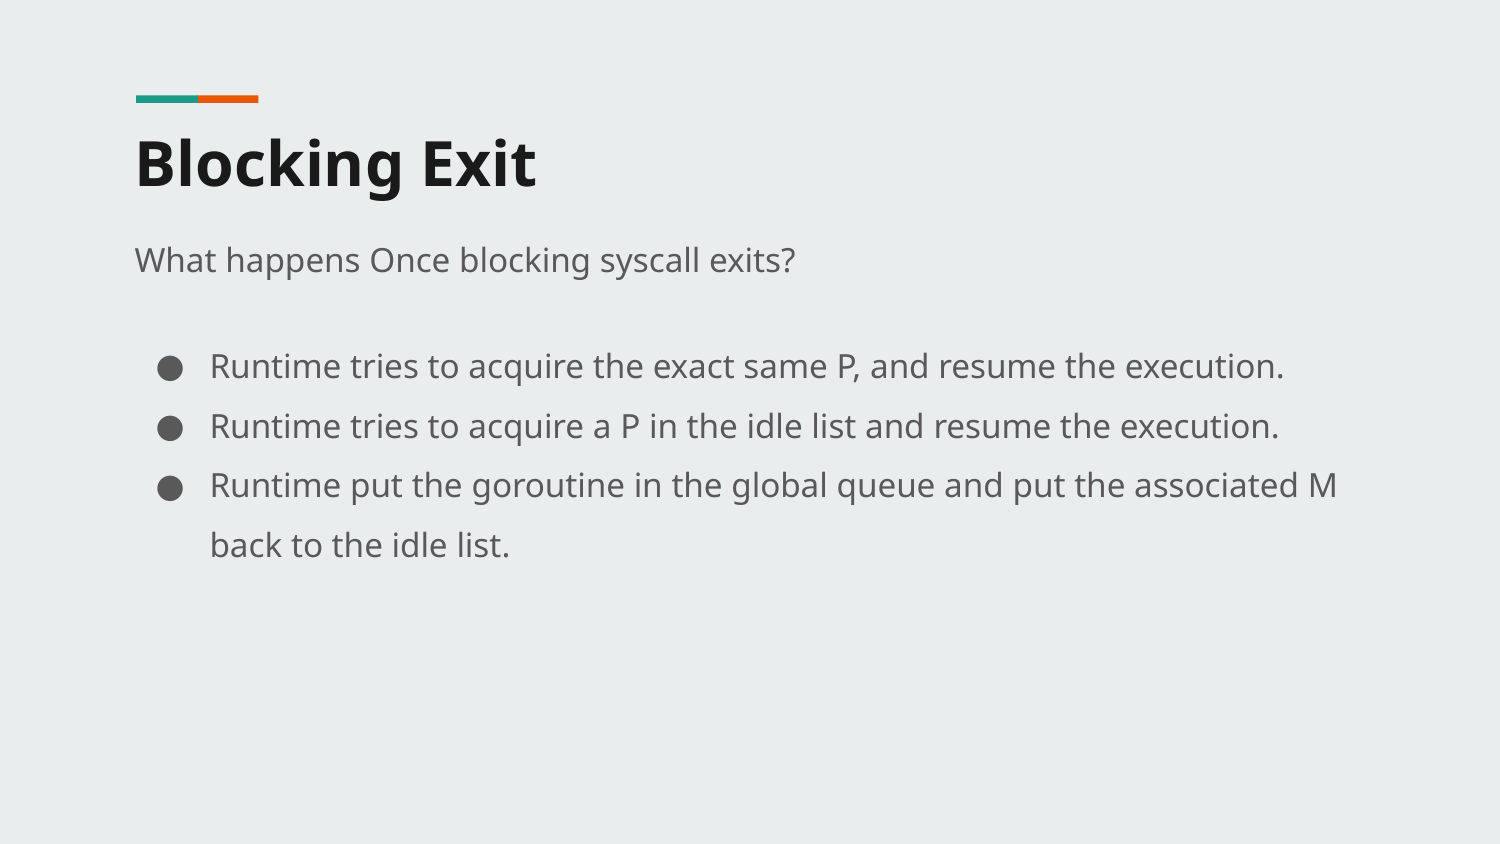

# Blocking Exit
What happens Once blocking syscall exits?
Runtime tries to acquire the exact same P, and resume the execution.
Runtime tries to acquire a P in the idle list and resume the execution.
Runtime put the goroutine in the global queue and put the associated M back to the idle list.